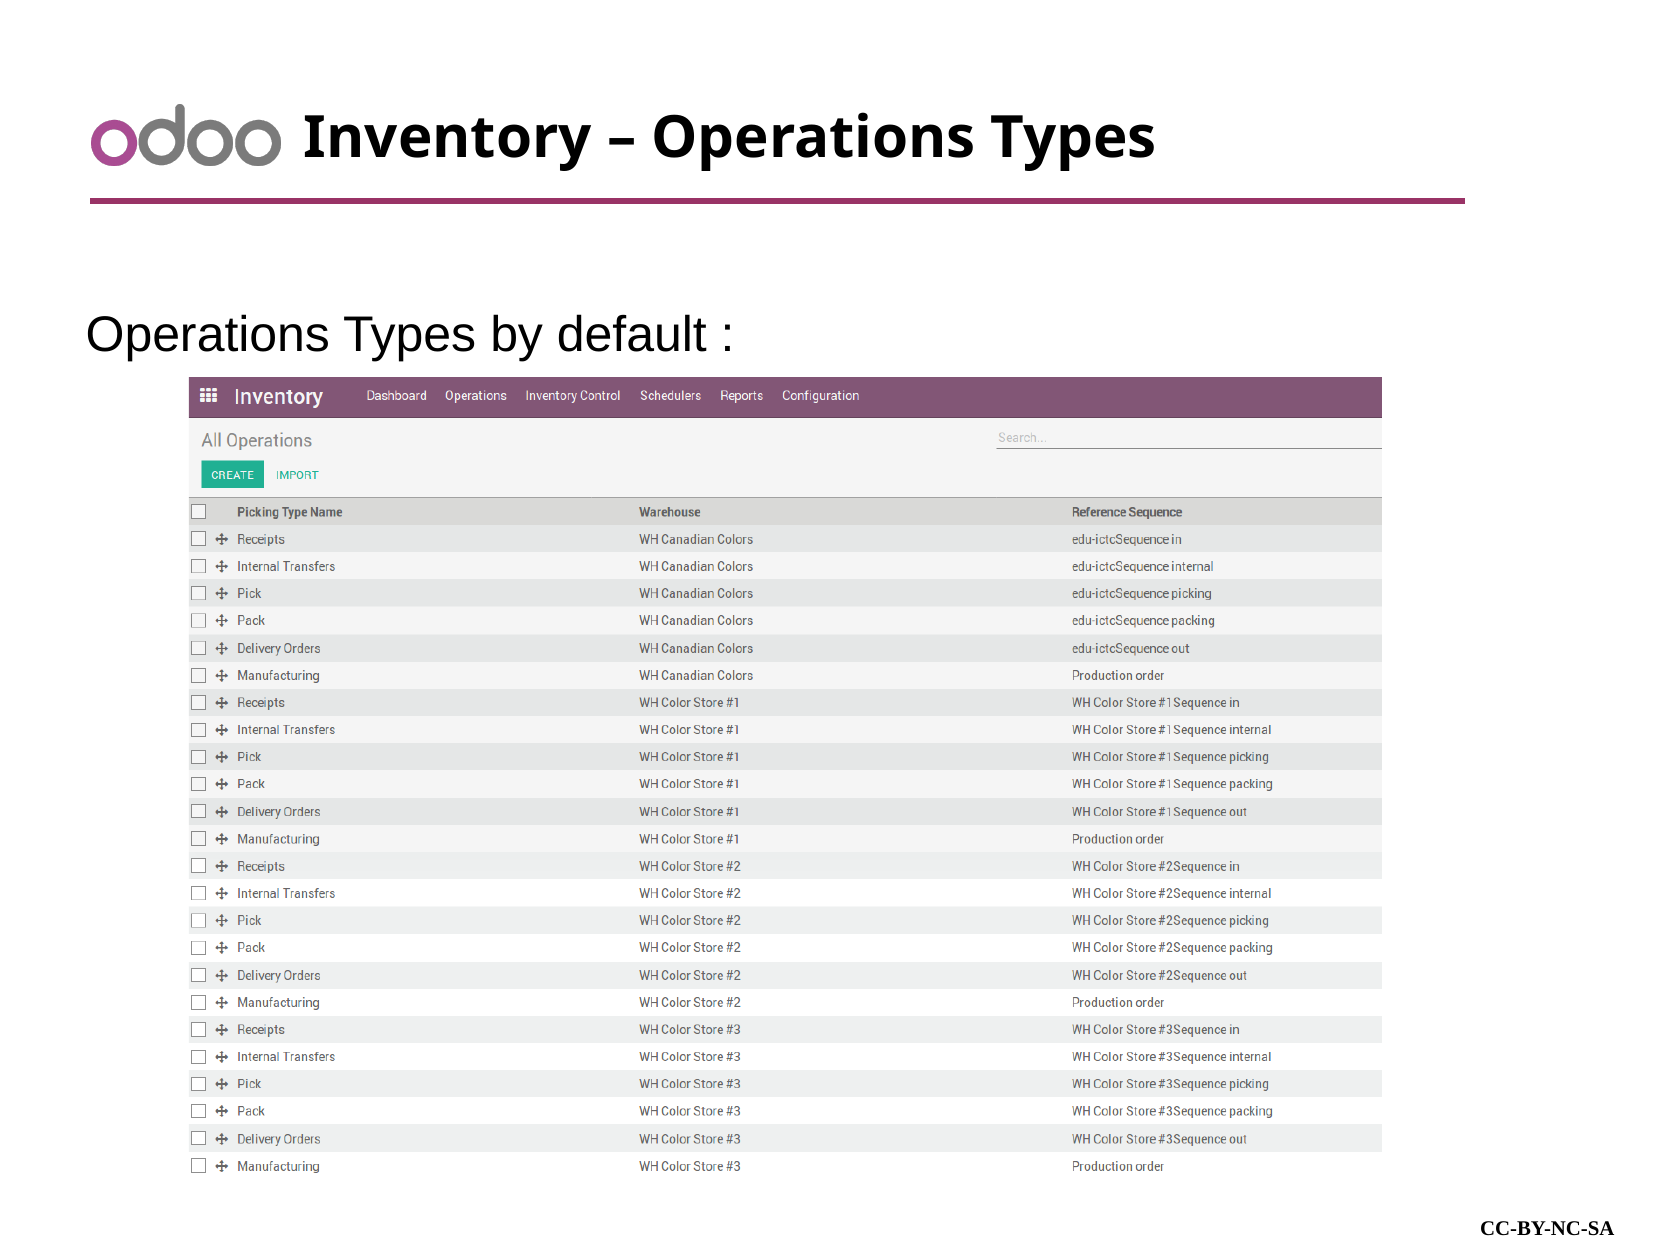

# Inventory – Operations Types
Operations Types by default :